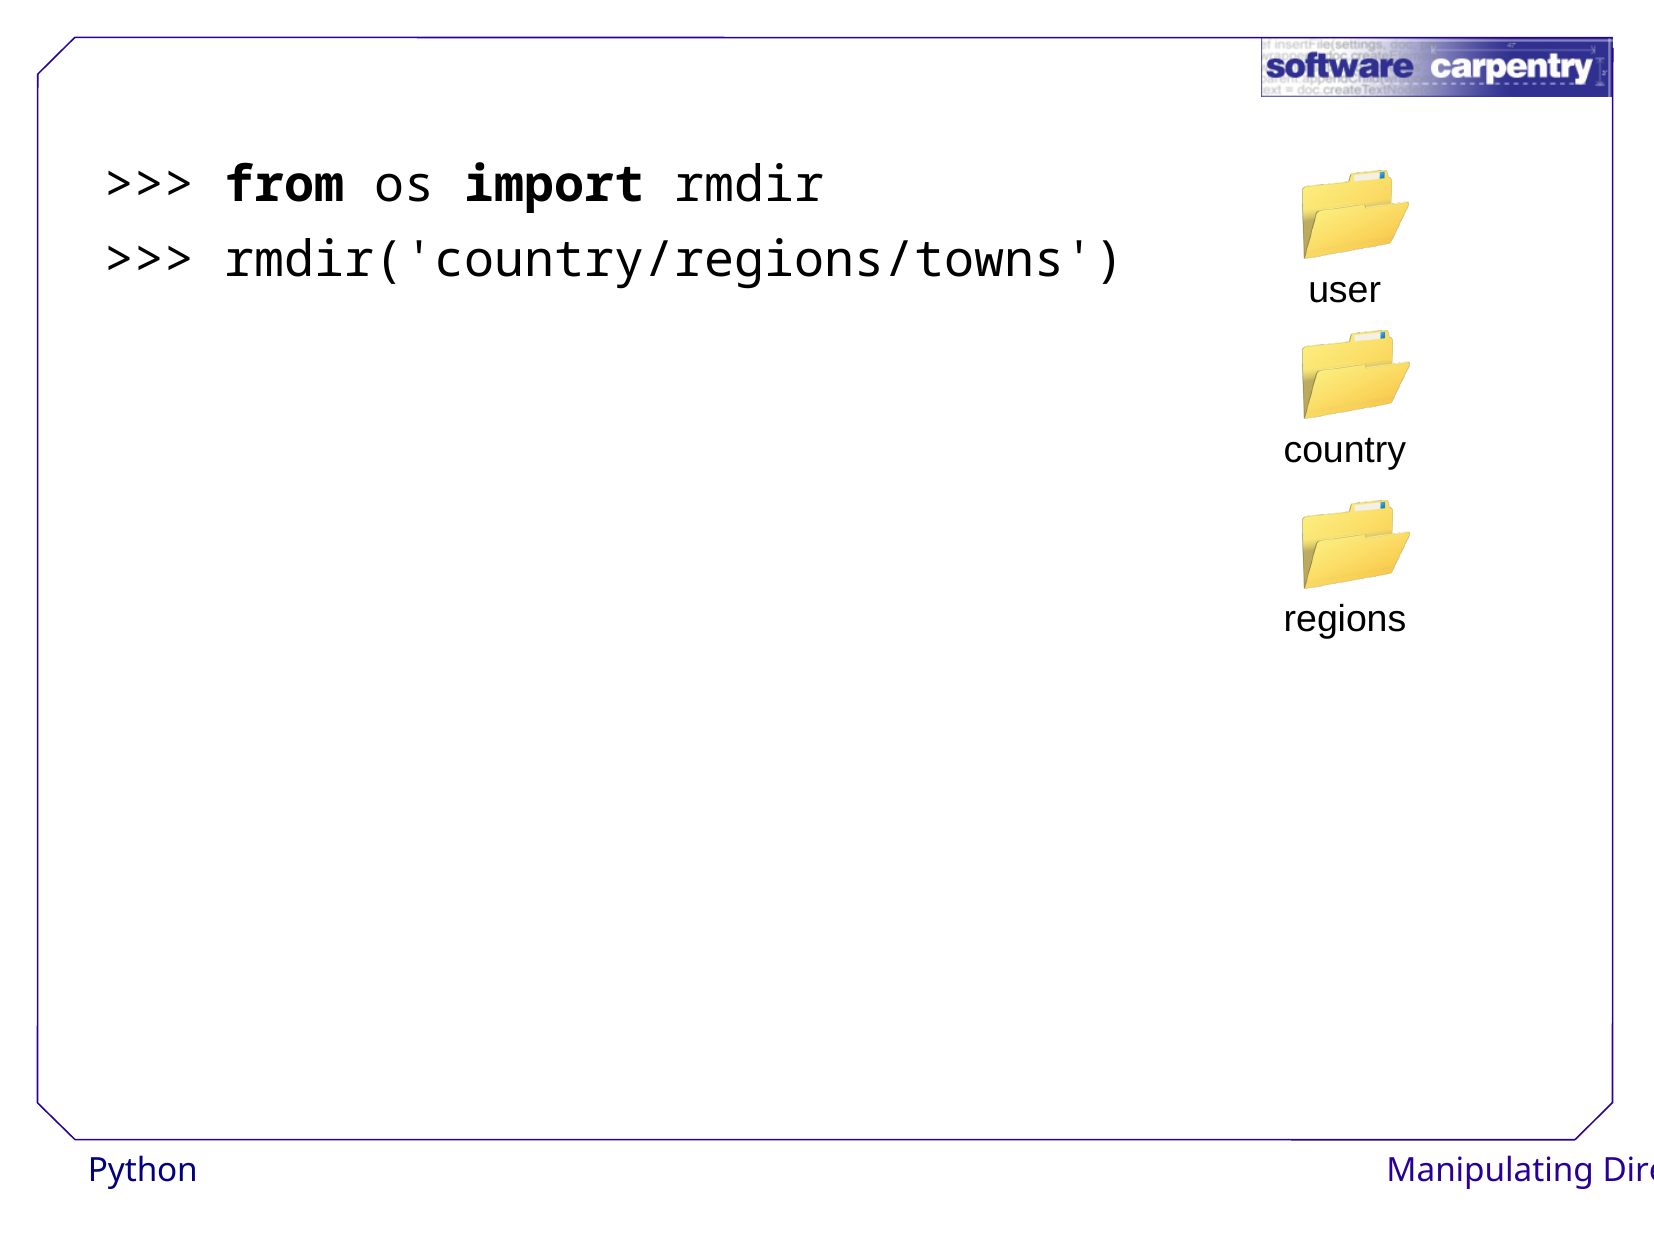

>>> from os import rmdir
>>> rmdir('country/regions/towns')
user
country
regions